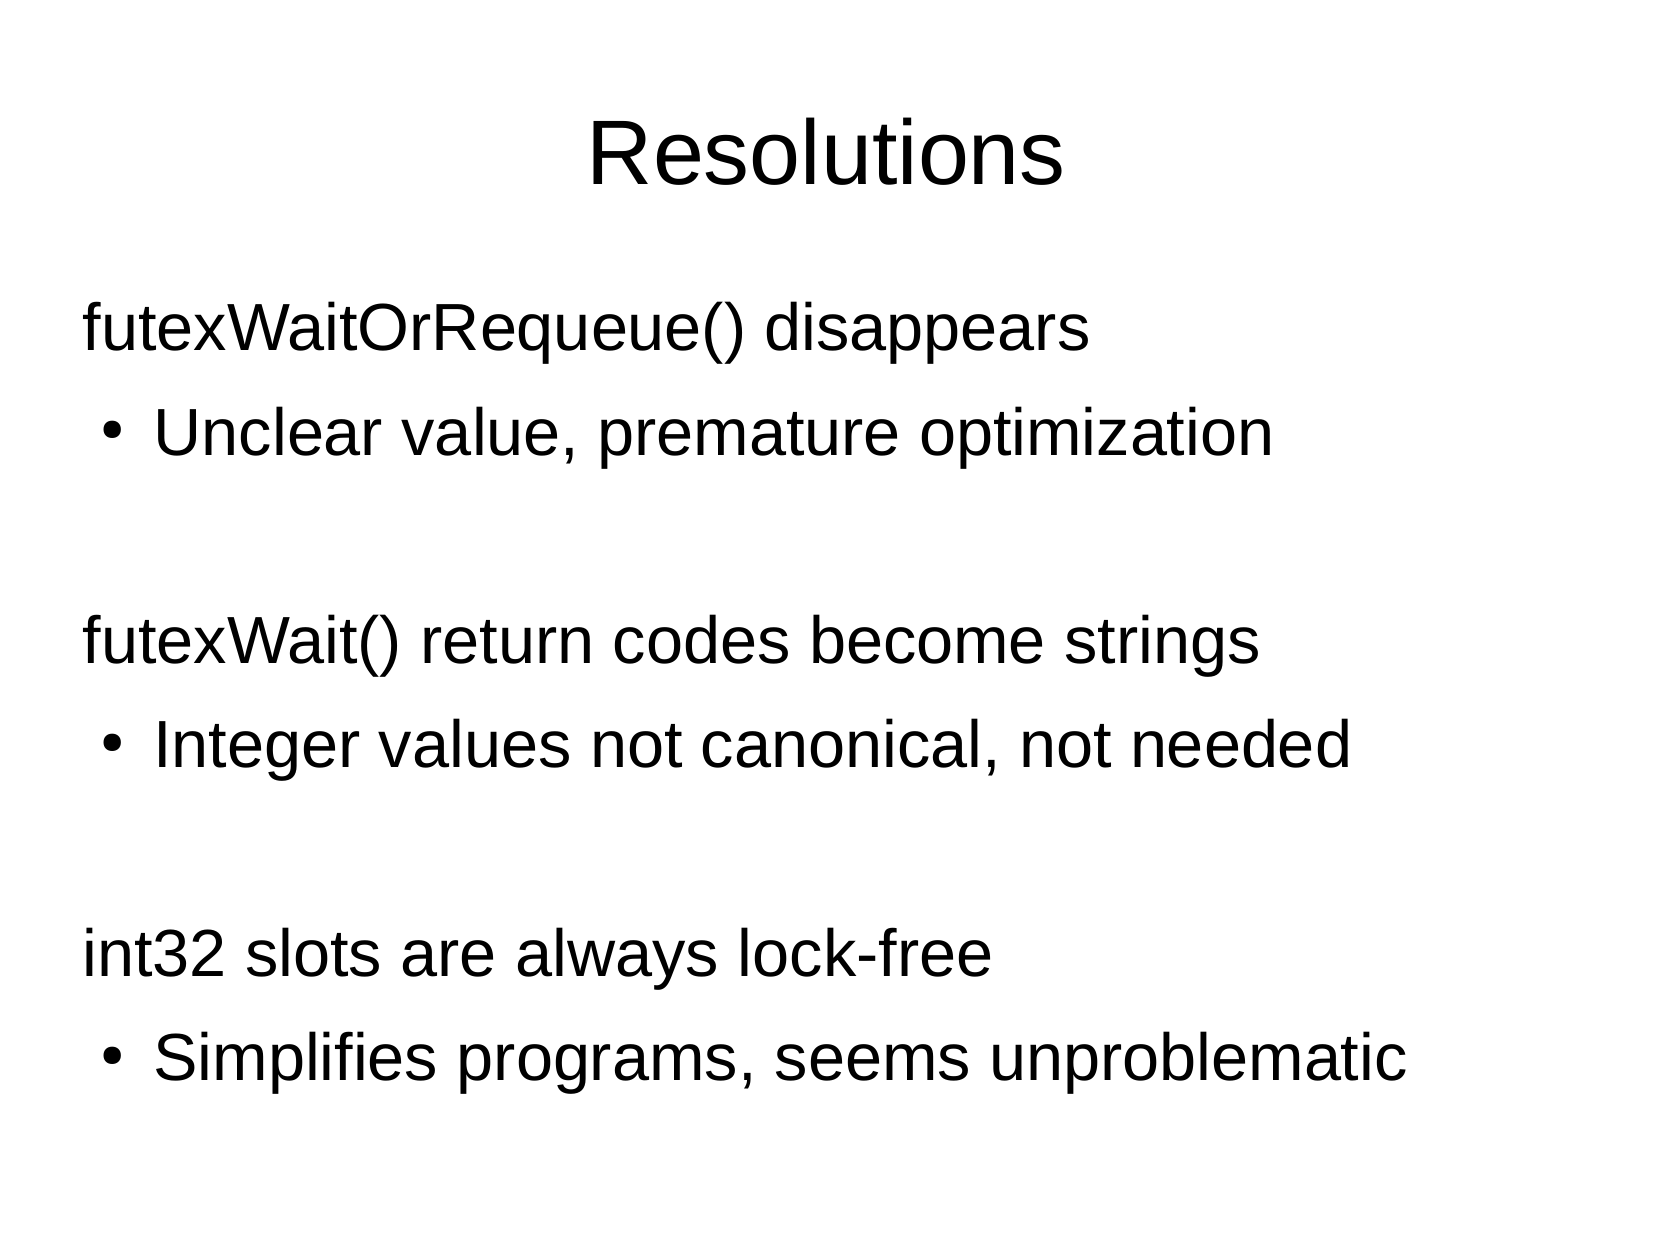

# Resolutions
futexWaitOrRequeue() disappears
Unclear value, premature optimization
futexWait() return codes become strings
Integer values not canonical, not needed
int32 slots are always lock-free
Simplifies programs, seems unproblematic